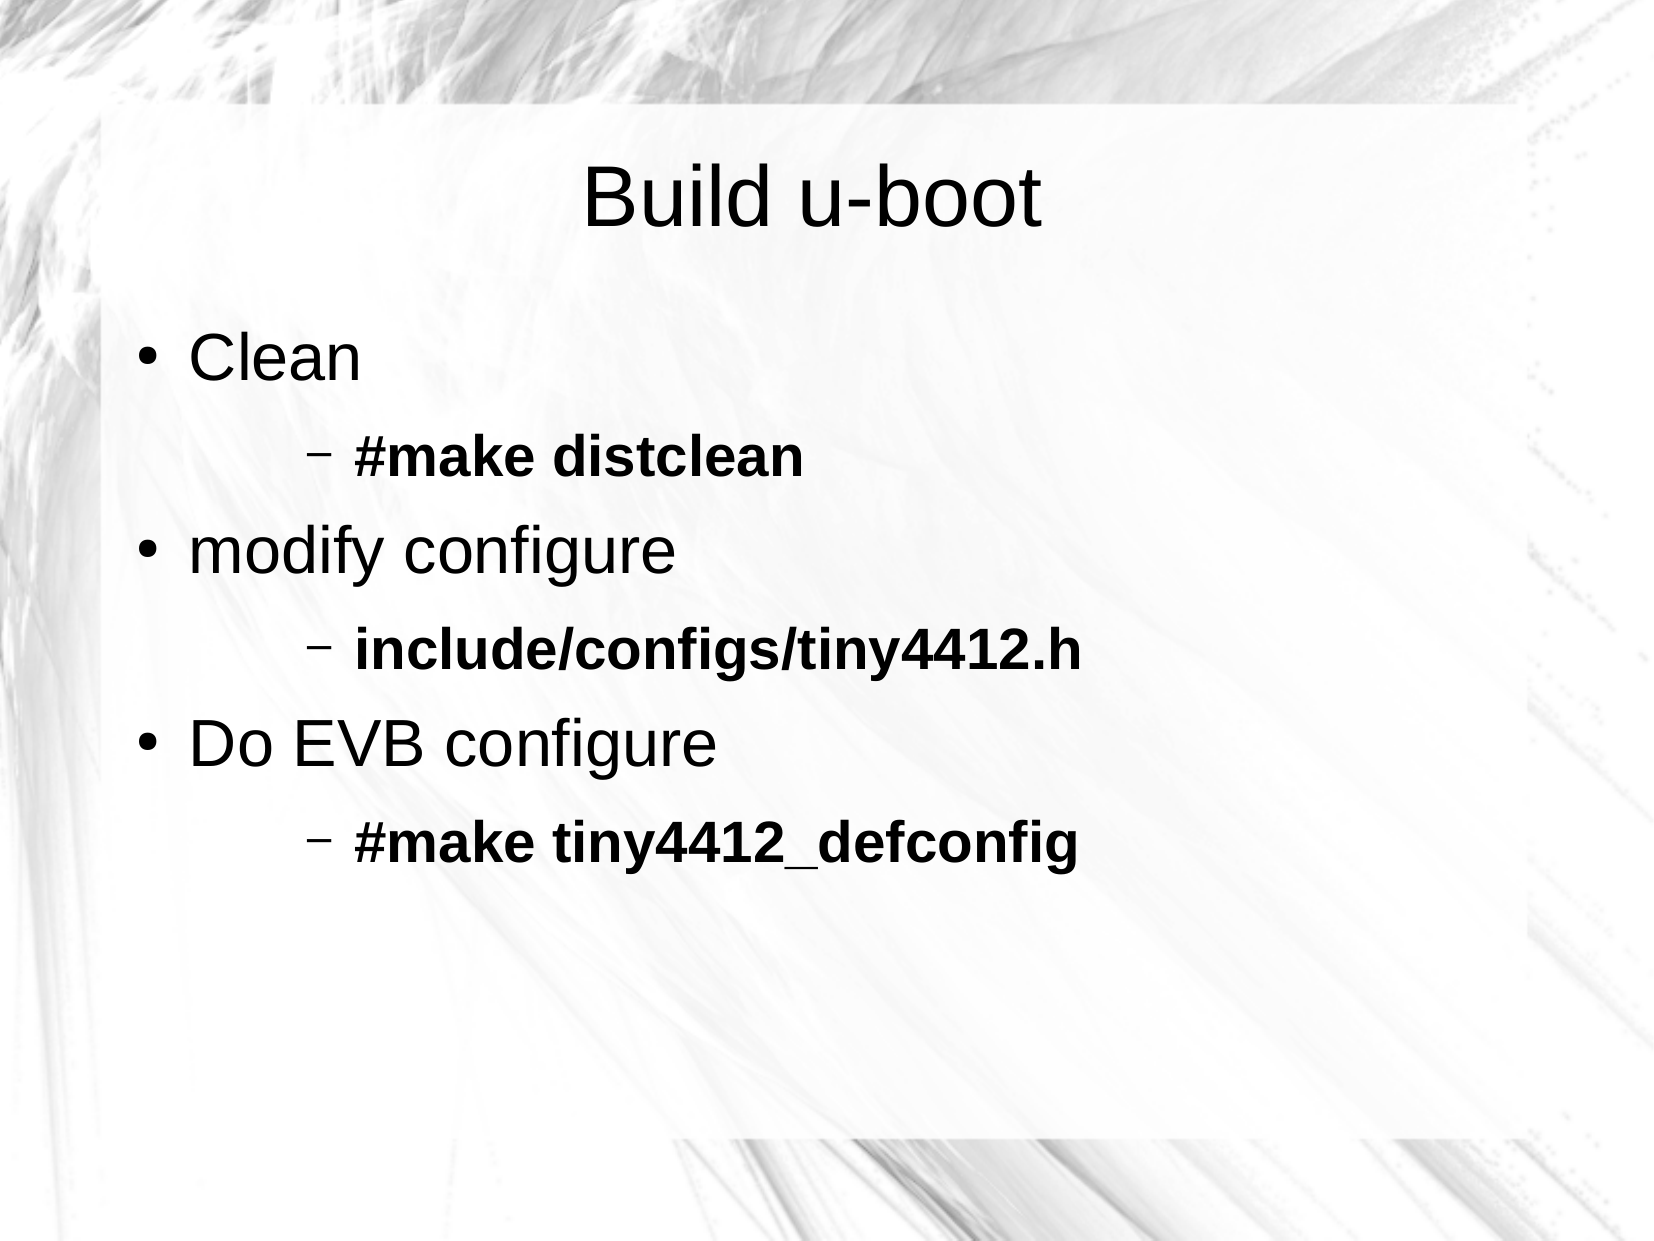

# Build u-boot
Clean
#make distclean
modify configure
include/configs/tiny4412.h
Do EVB configure
#make tiny4412_defconfig